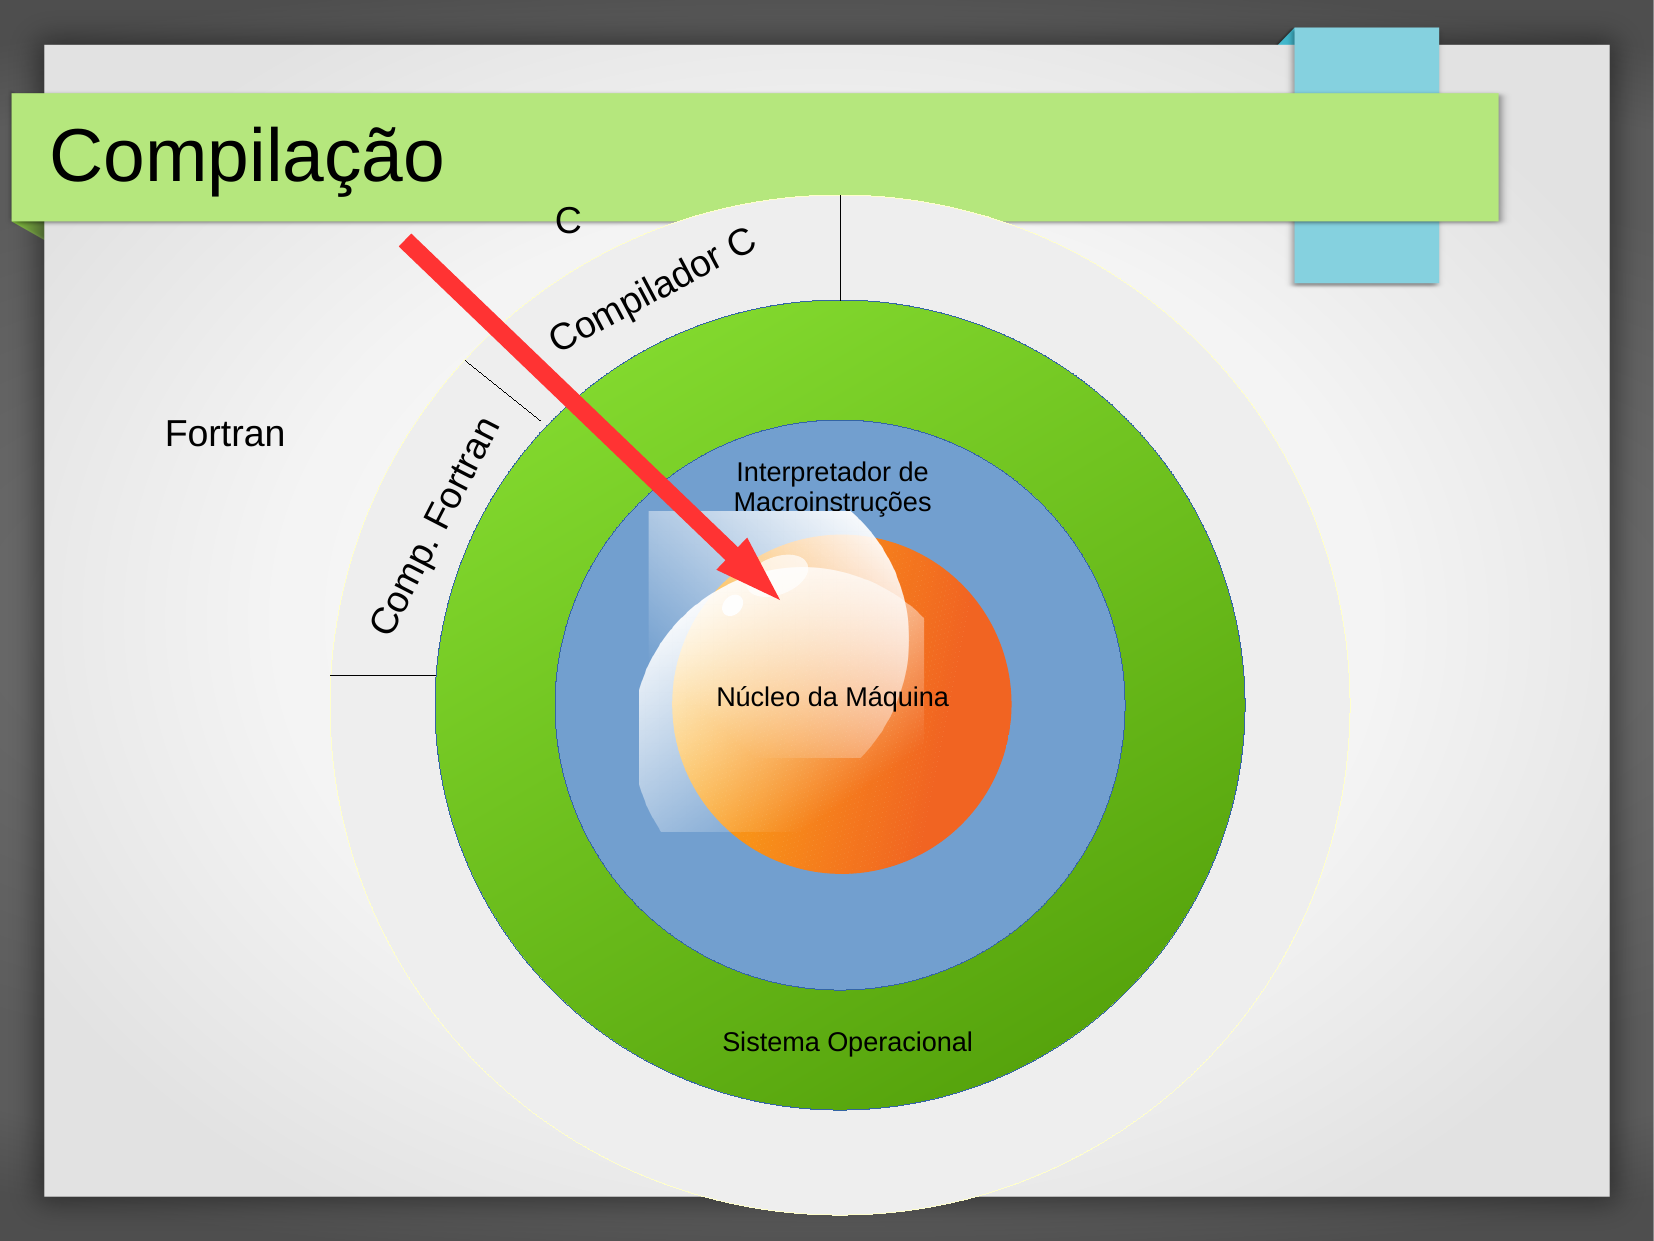

# Compilação
C
Compilador C
Comp. Fortran
Fortran
Interpretador de Macroinstruções
Núcleo da Máquina
Sistema Operacional